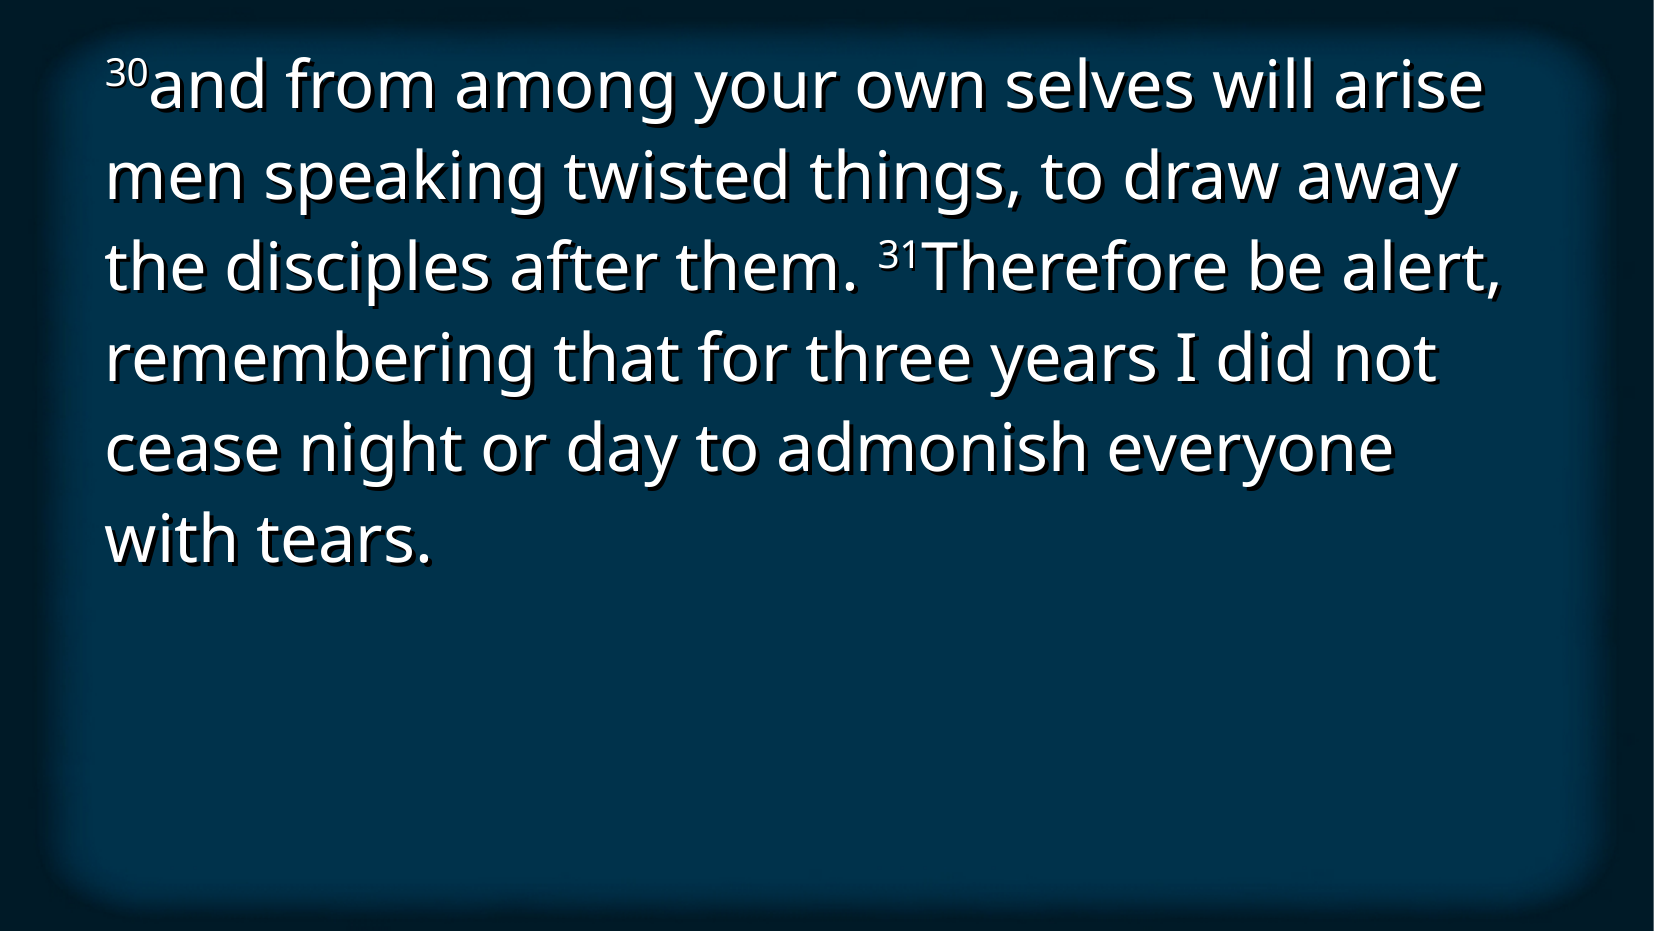

30and from among your own selves will arise men speaking twisted things, to draw away the disciples after them. 31Therefore be alert, remembering that for three years I did not cease night or day to admonish everyone with tears.